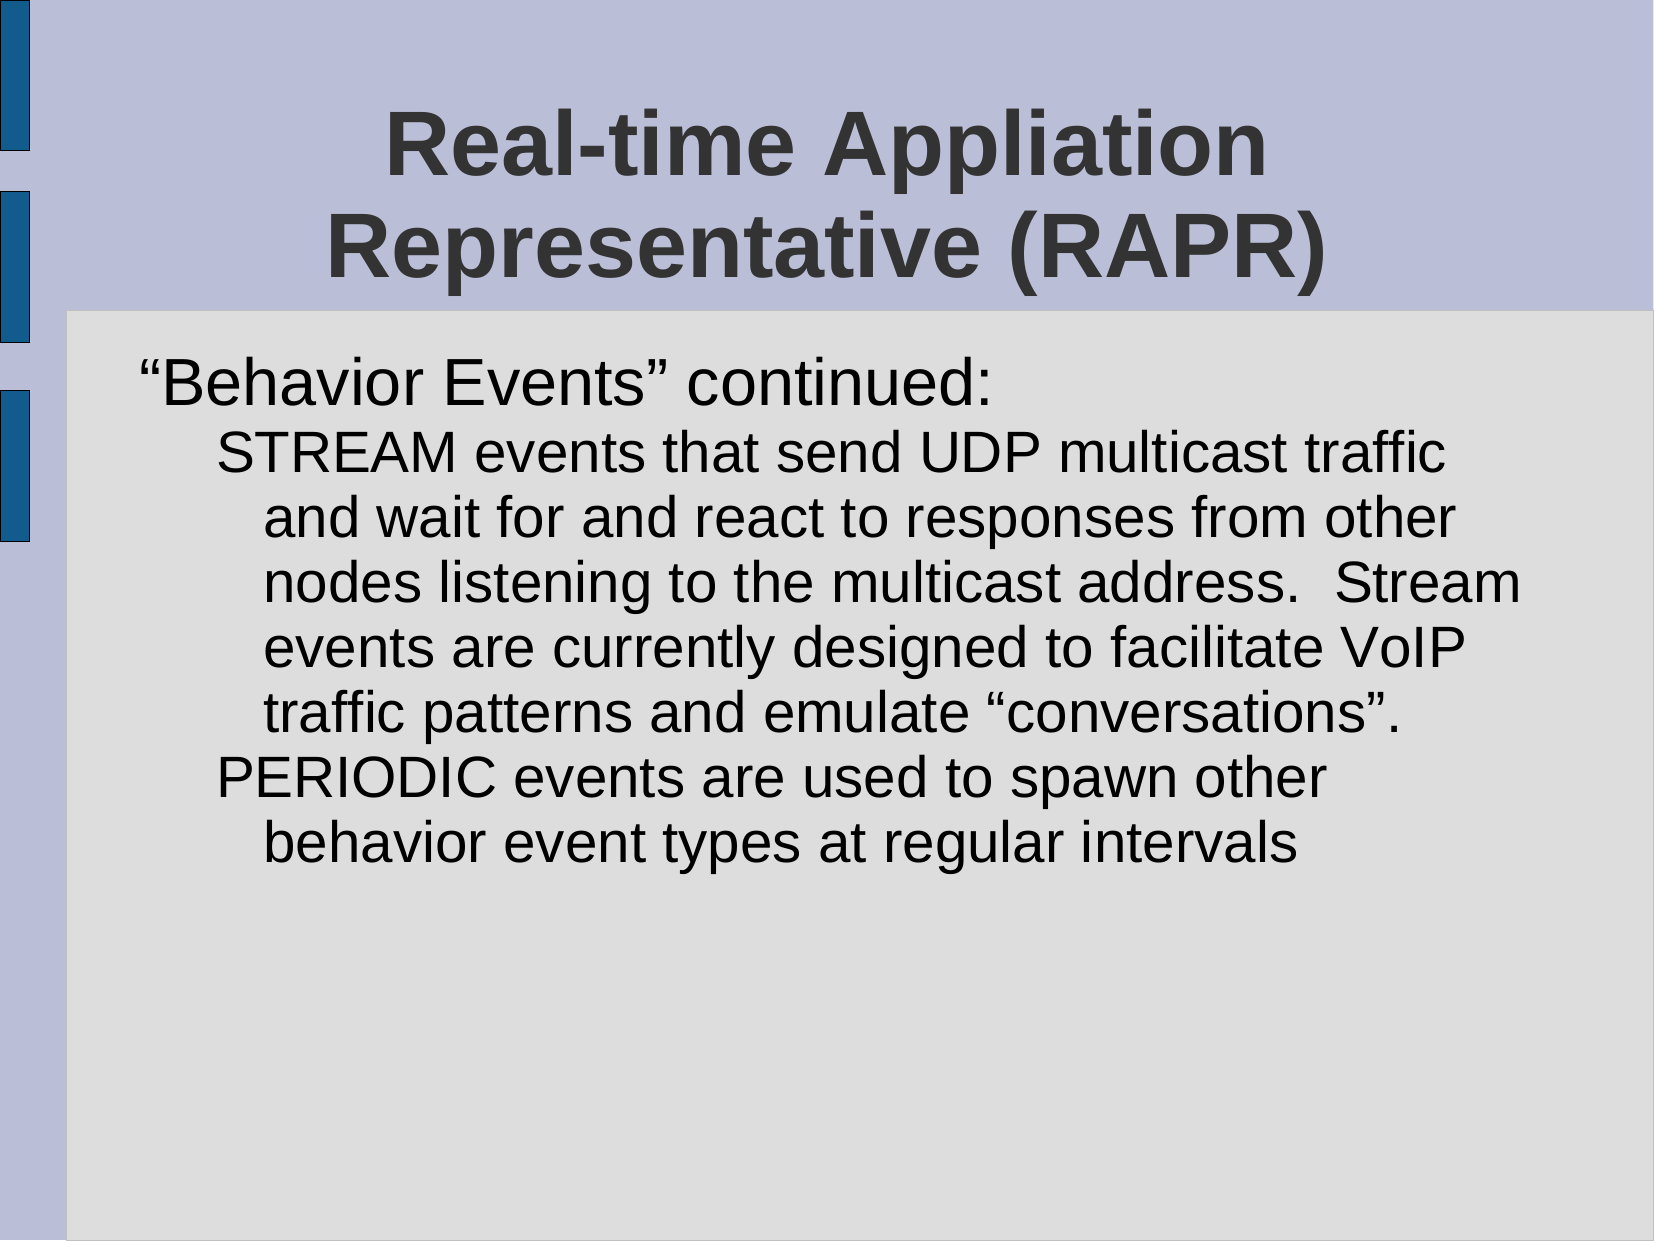

# Real-time Appliation Representative (RAPR)
“Behavior Events” continued:
STREAM events that send UDP multicast traffic and wait for and react to responses from other nodes listening to the multicast address. Stream events are currently designed to facilitate VoIP traffic patterns and emulate “conversations”.
PERIODIC events are used to spawn other behavior event types at regular intervals